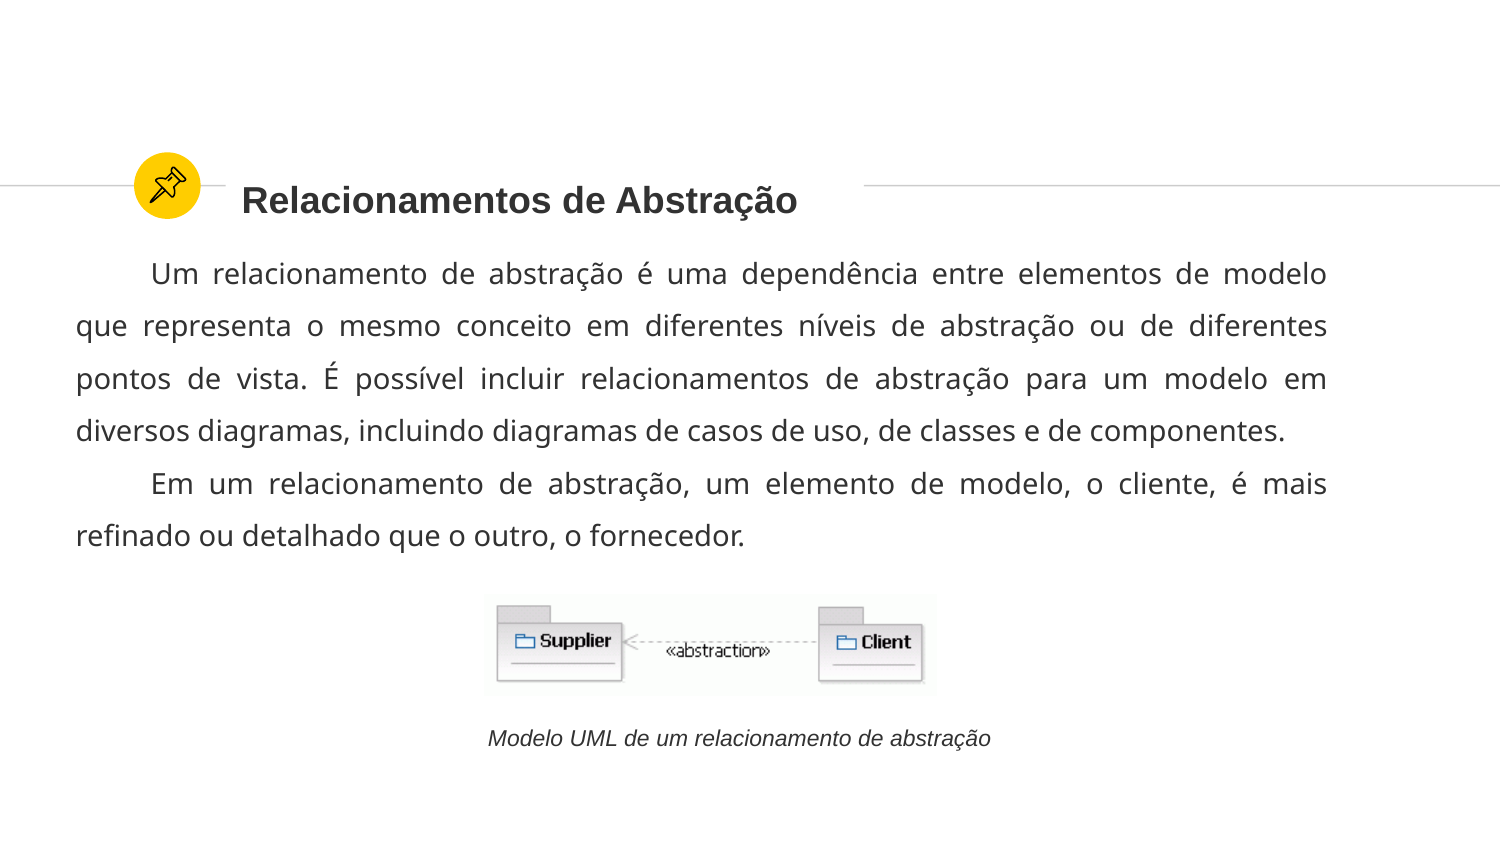

# Relacionamentos de Abstração
Um relacionamento de abstração é uma dependência entre elementos de modelo que representa o mesmo conceito em diferentes níveis de abstração ou de diferentes pontos de vista. É possível incluir relacionamentos de abstração para um modelo em diversos diagramas, incluindo diagramas de casos de uso, de classes e de componentes.
Em um relacionamento de abstração, um elemento de modelo, o cliente, é mais refinado ou detalhado que o outro, o fornecedor.
Modelo UML de um relacionamento de abstração